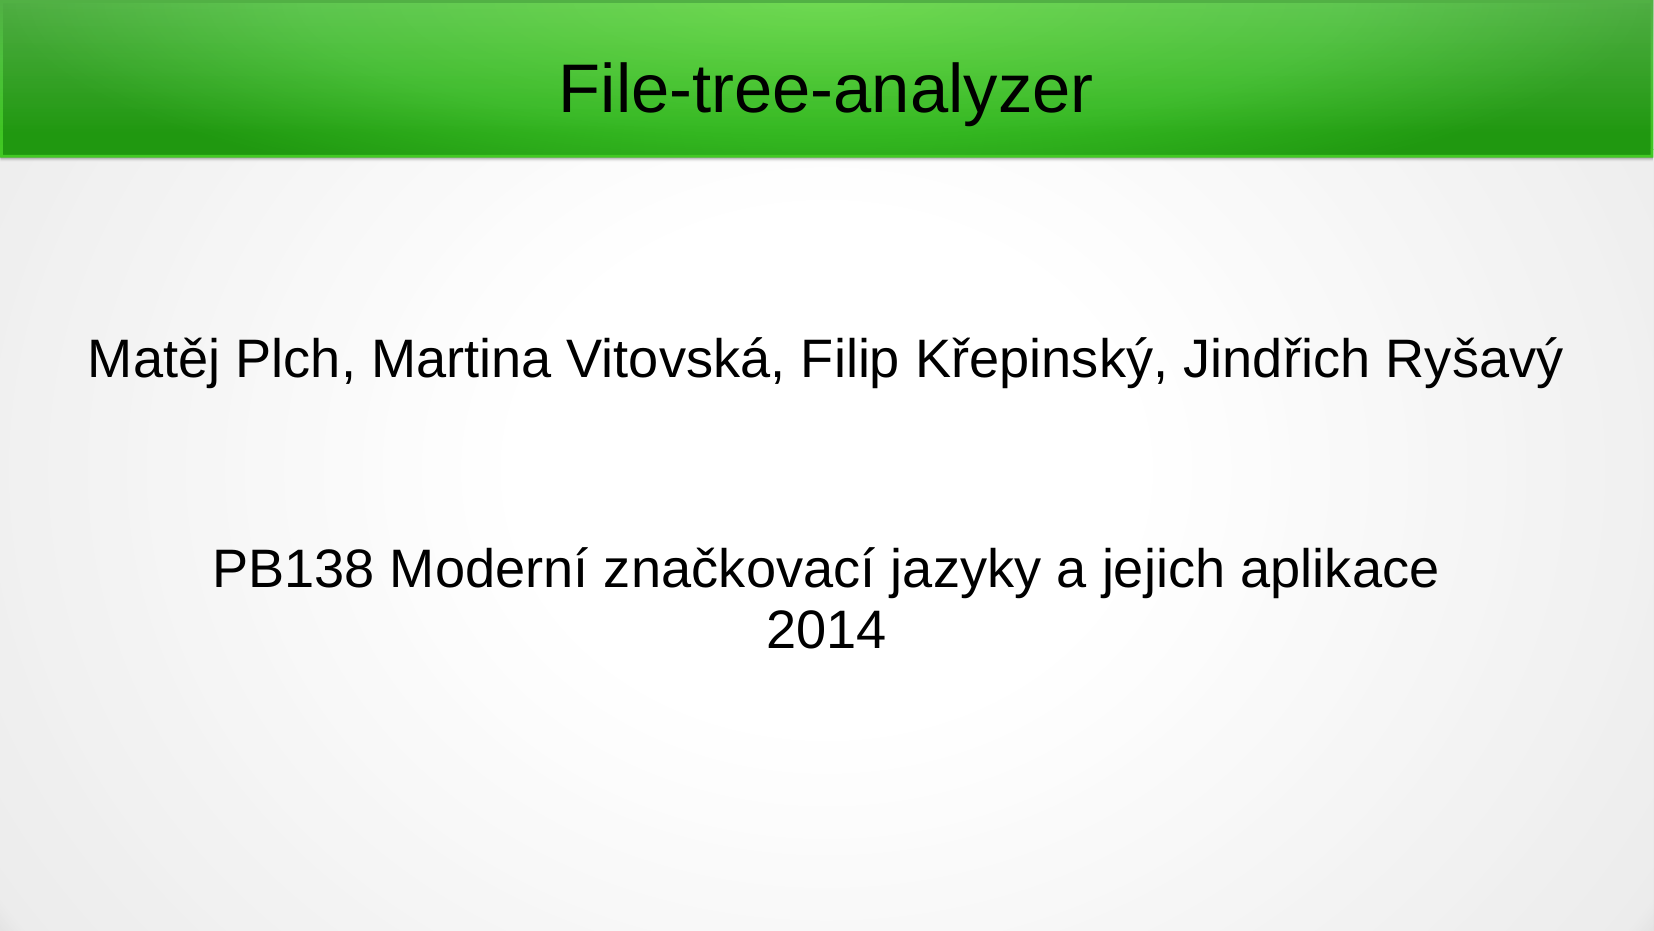

# File-tree-analyzer
Matěj Plch, Martina Vitovská, Filip Křepinský, Jindřich Ryšavý
PB138 Moderní značkovací jazyky a jejich aplikace
2014